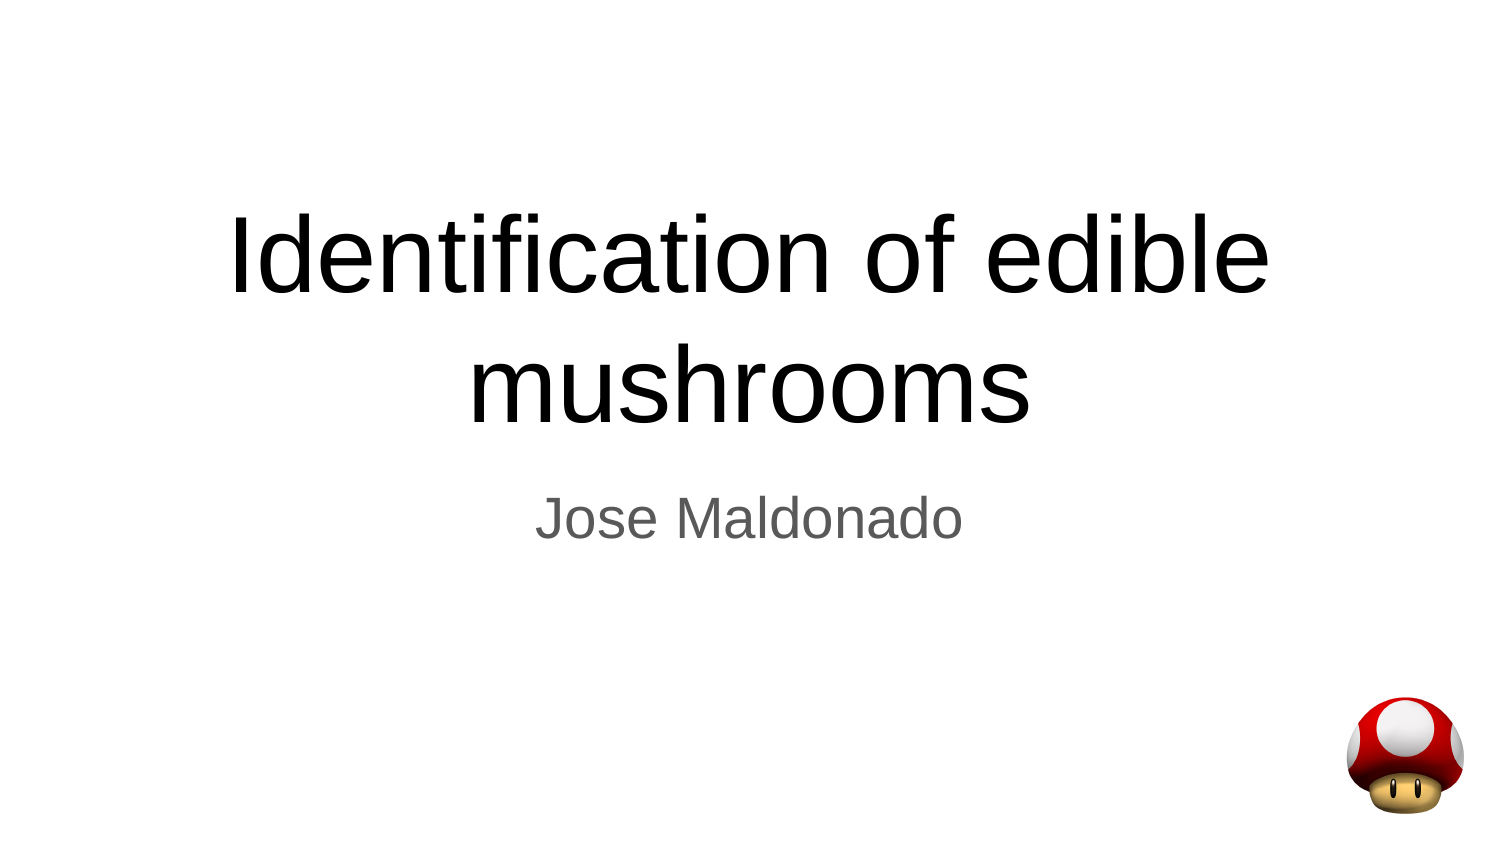

# Identification of edible mushrooms
Jose Maldonado